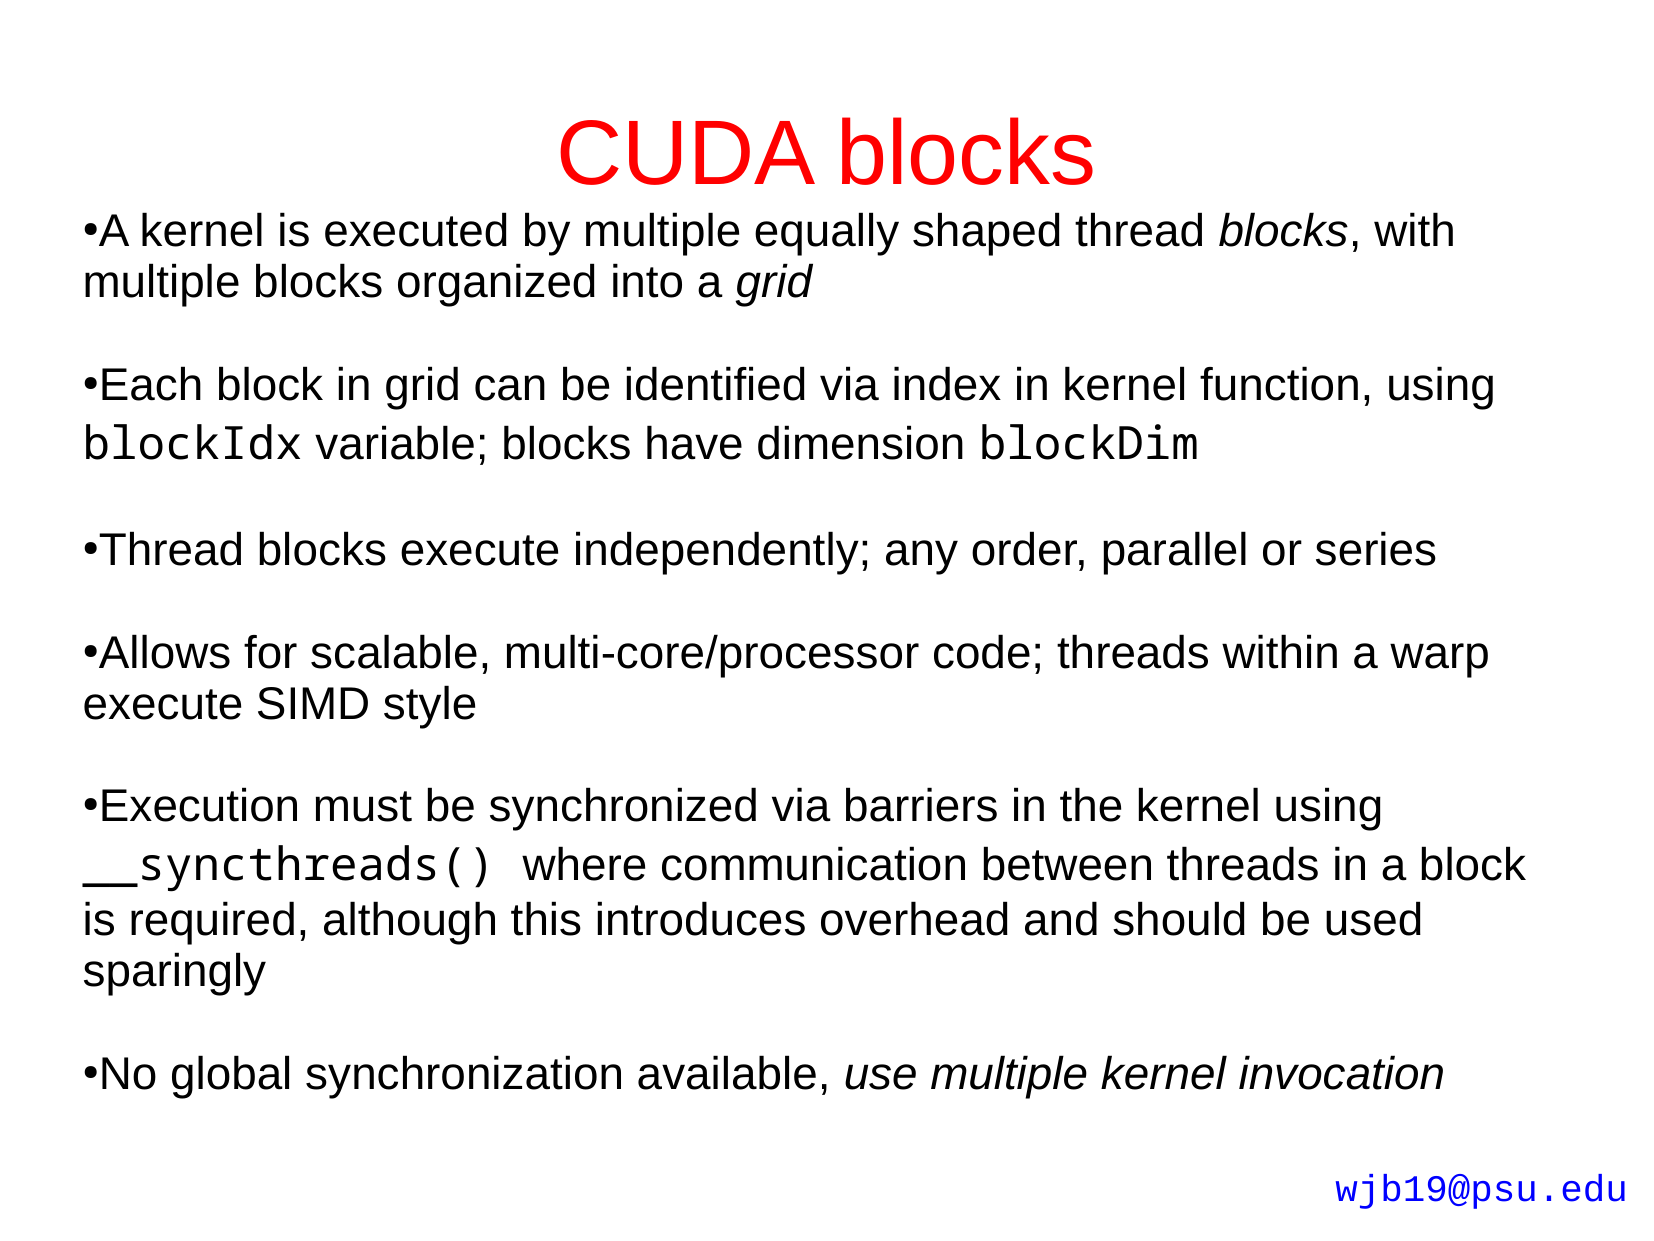

# CUDA blocks
A kernel is executed by multiple equally shaped thread blocks, with multiple blocks organized into a grid
Each block in grid can be identified via index in kernel function, using blockIdx variable; blocks have dimension blockDim
Thread blocks execute independently; any order, parallel or series
Allows for scalable, multi-core/processor code; threads within a warp execute SIMD style
Execution must be synchronized via barriers in the kernel using __syncthreads() where communication between threads in a block is required, although this introduces overhead and should be used sparingly
No global synchronization available, use multiple kernel invocation
wjb19@psu.edu